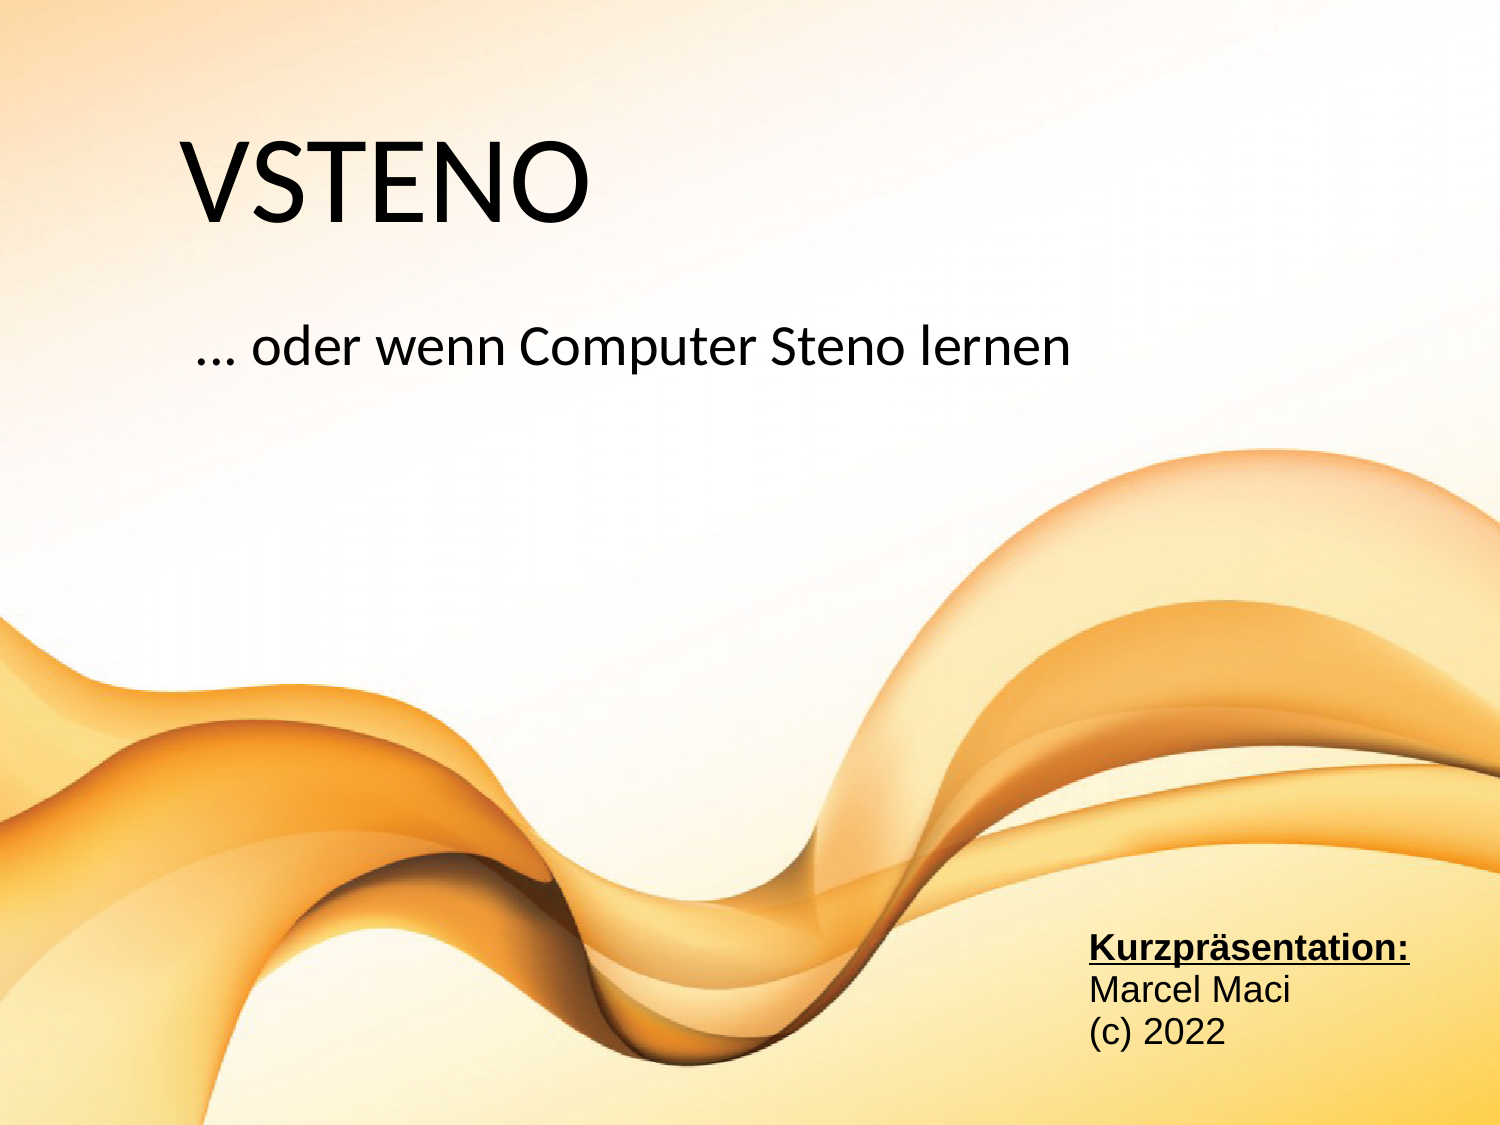

VSTENO
... oder wenn Computer Steno lernen
Kurzpräsentation:
Marcel Maci
(c) 2022